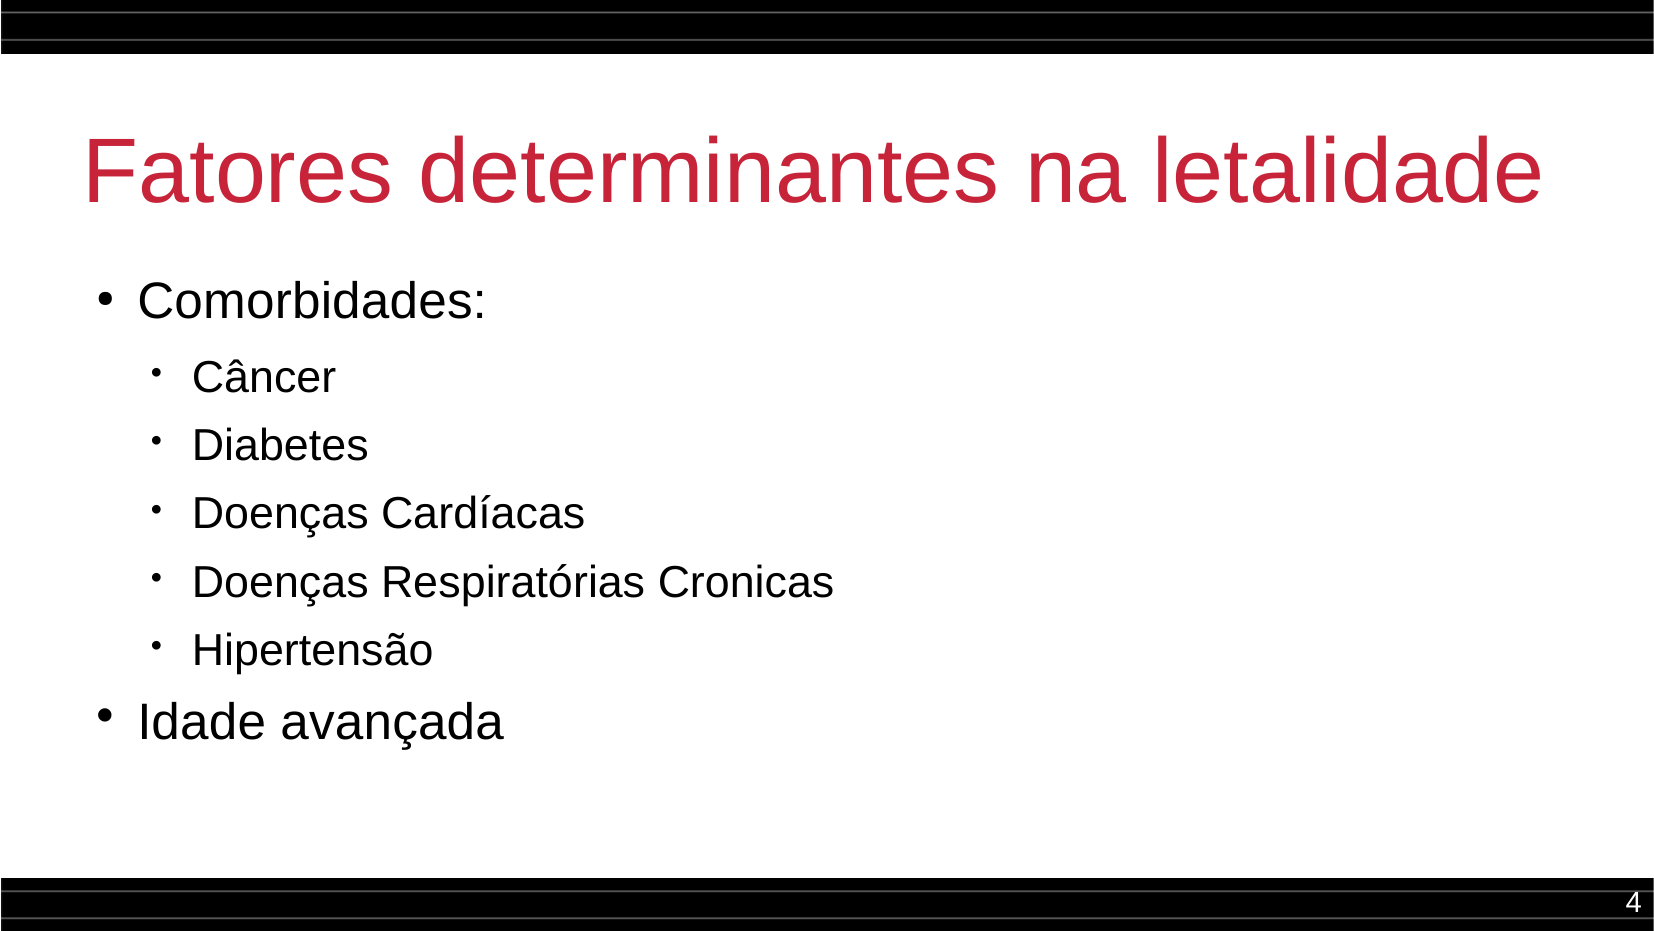

# Fatores determinantes na letalidade
Comorbidades:
Câncer
Diabetes
Doenças Cardíacas
Doenças Respiratórias Cronicas
Hipertensão
Idade avançada